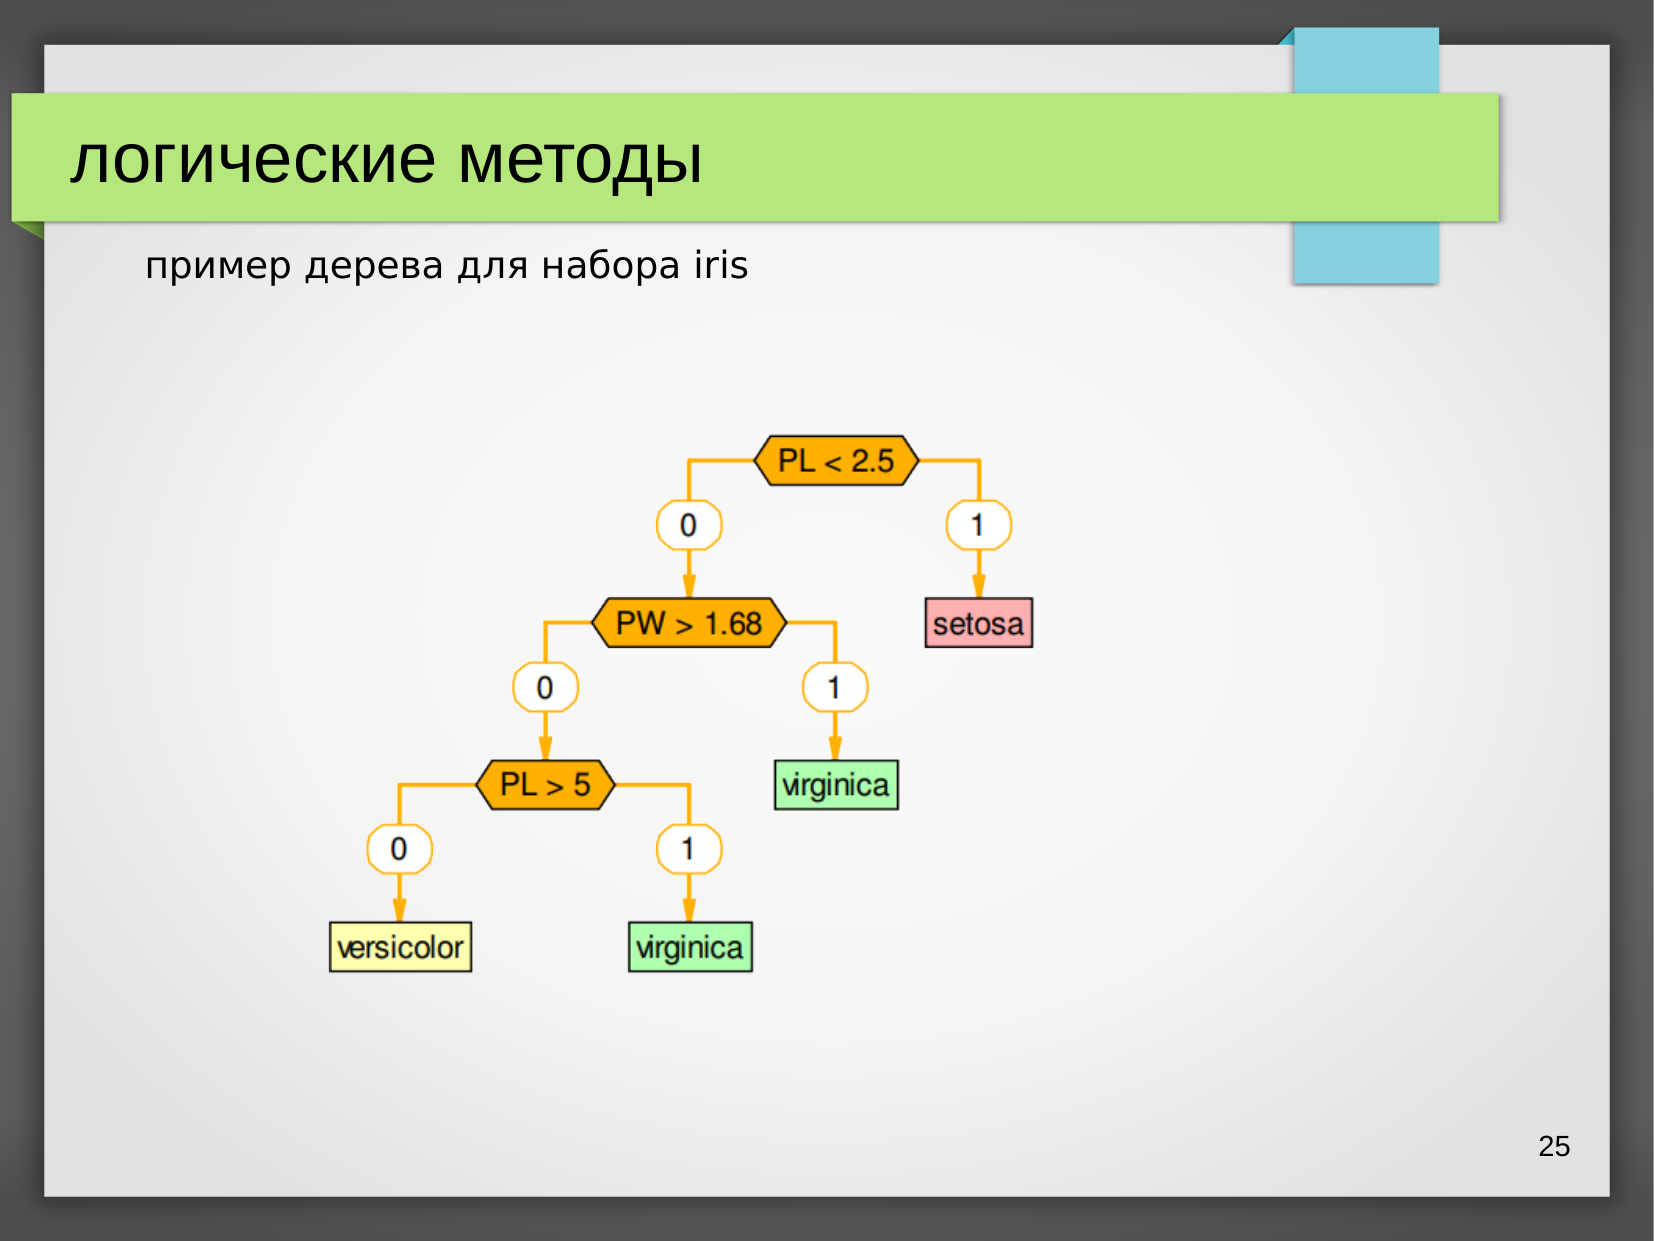

# логические методы
пример дерева для набора iris
25